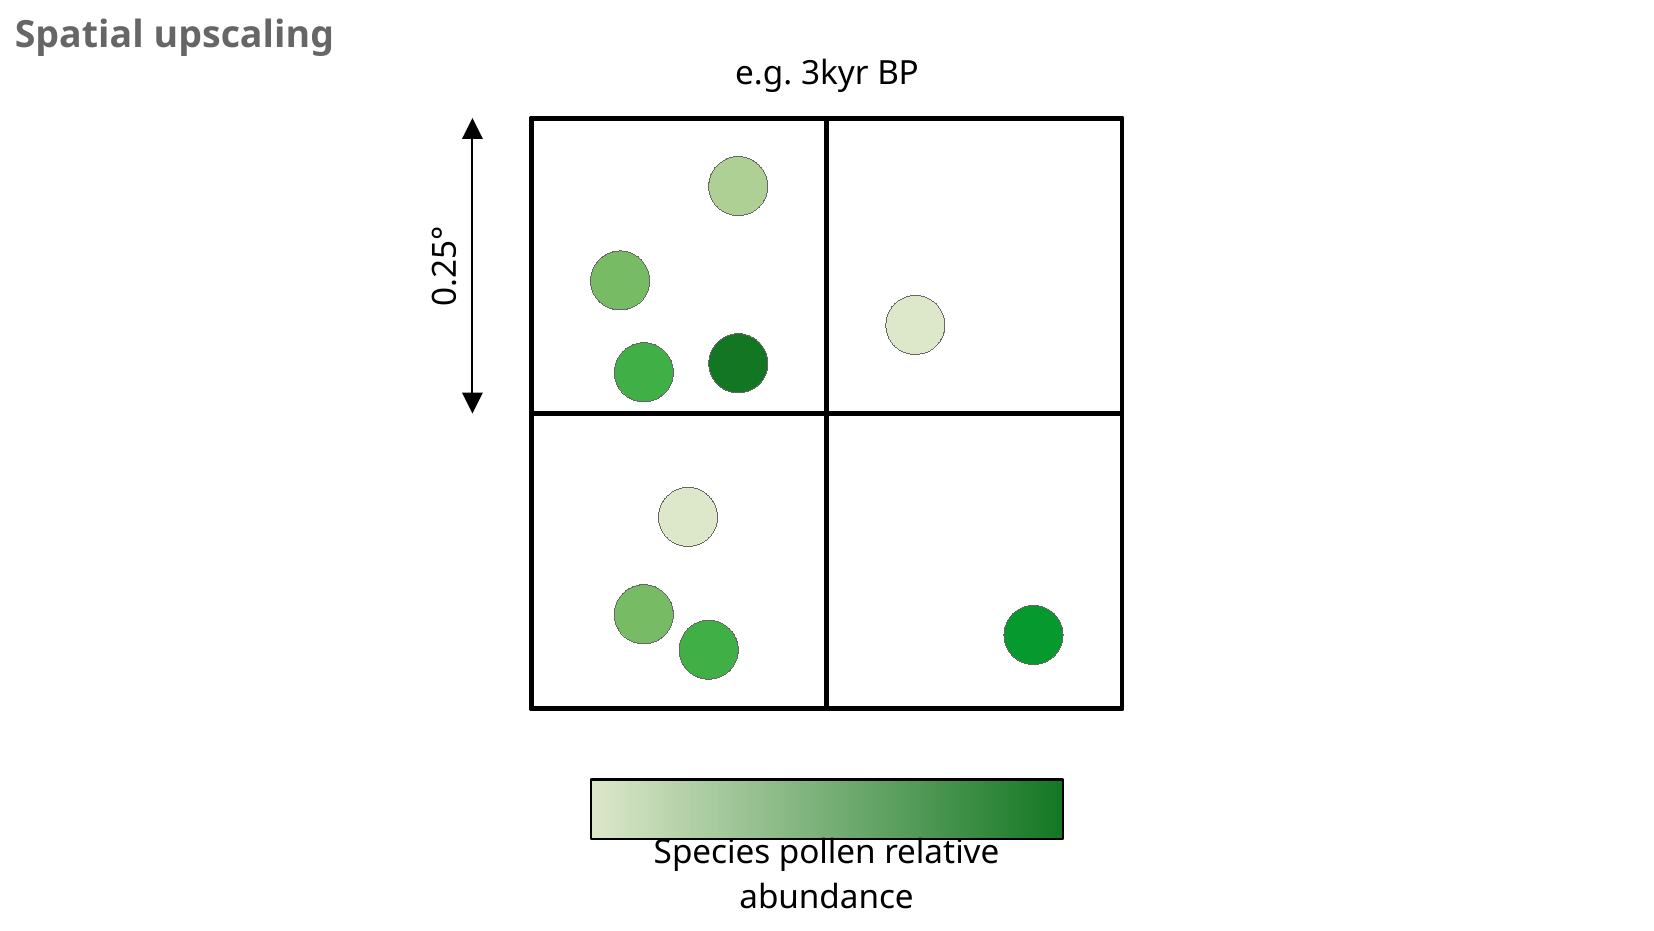

Spatial upscaling
e.g. 3kyr BP
0.25°
Species pollen relative abundance